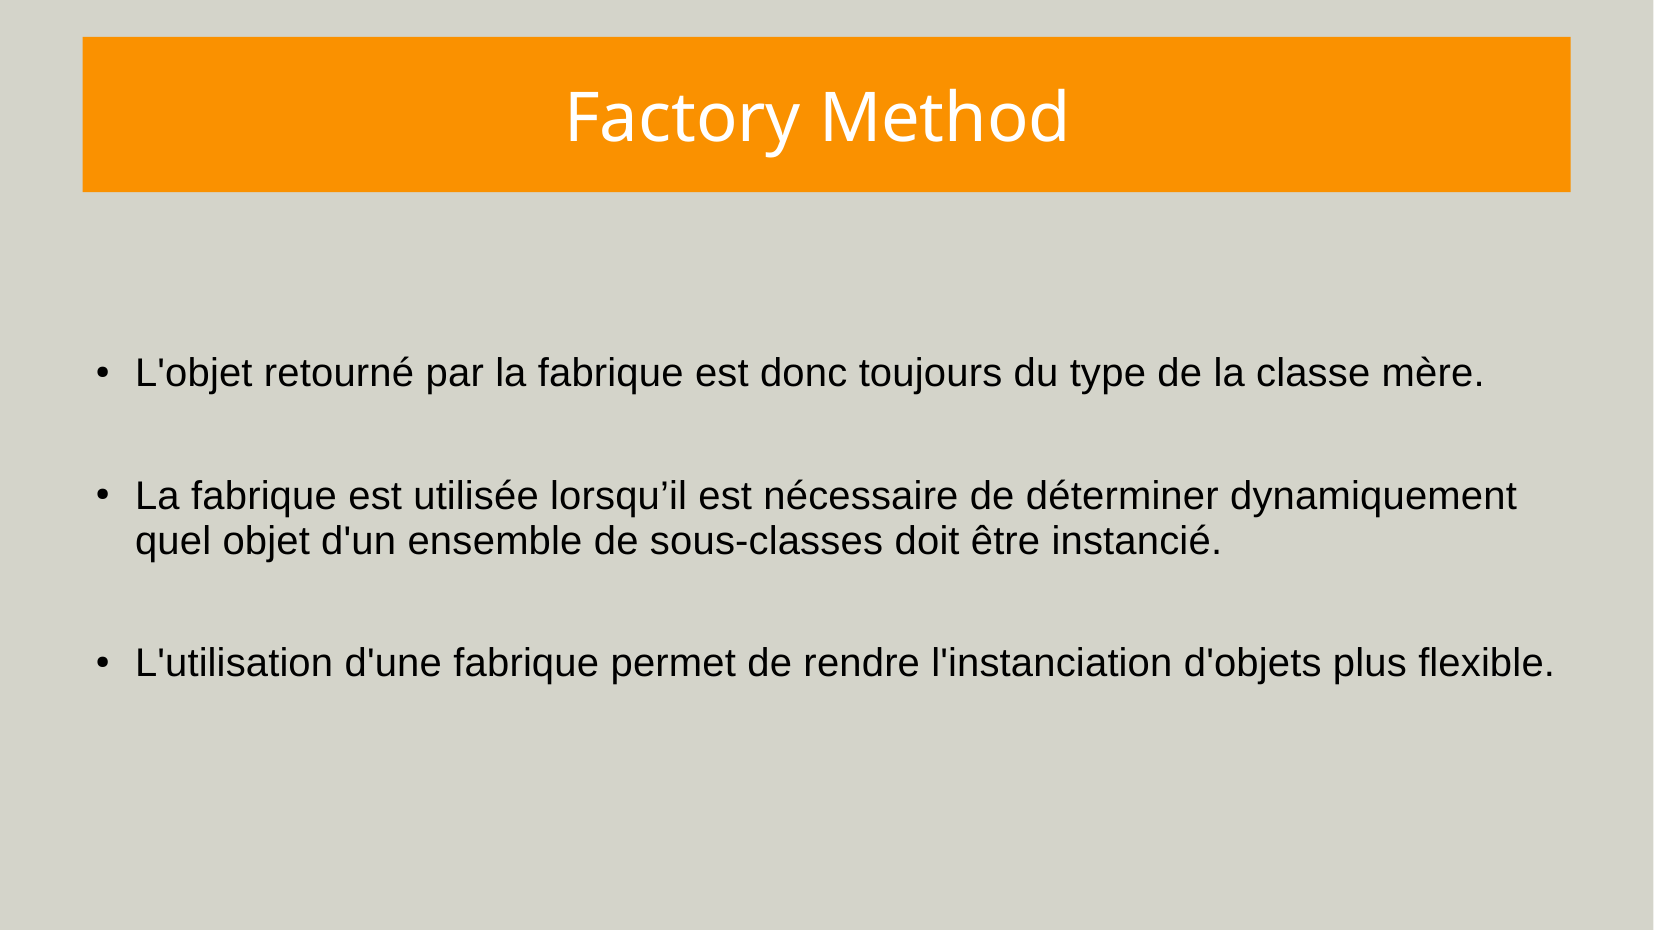

# Factory Method
L'objet retourné par la fabrique est donc toujours du type de la classe mère.
La fabrique est utilisée lorsqu’il est nécessaire de déterminer dynamiquement quel objet d'un ensemble de sous-classes doit être instancié.
L'utilisation d'une fabrique permet de rendre l'instanciation d'objets plus flexible.